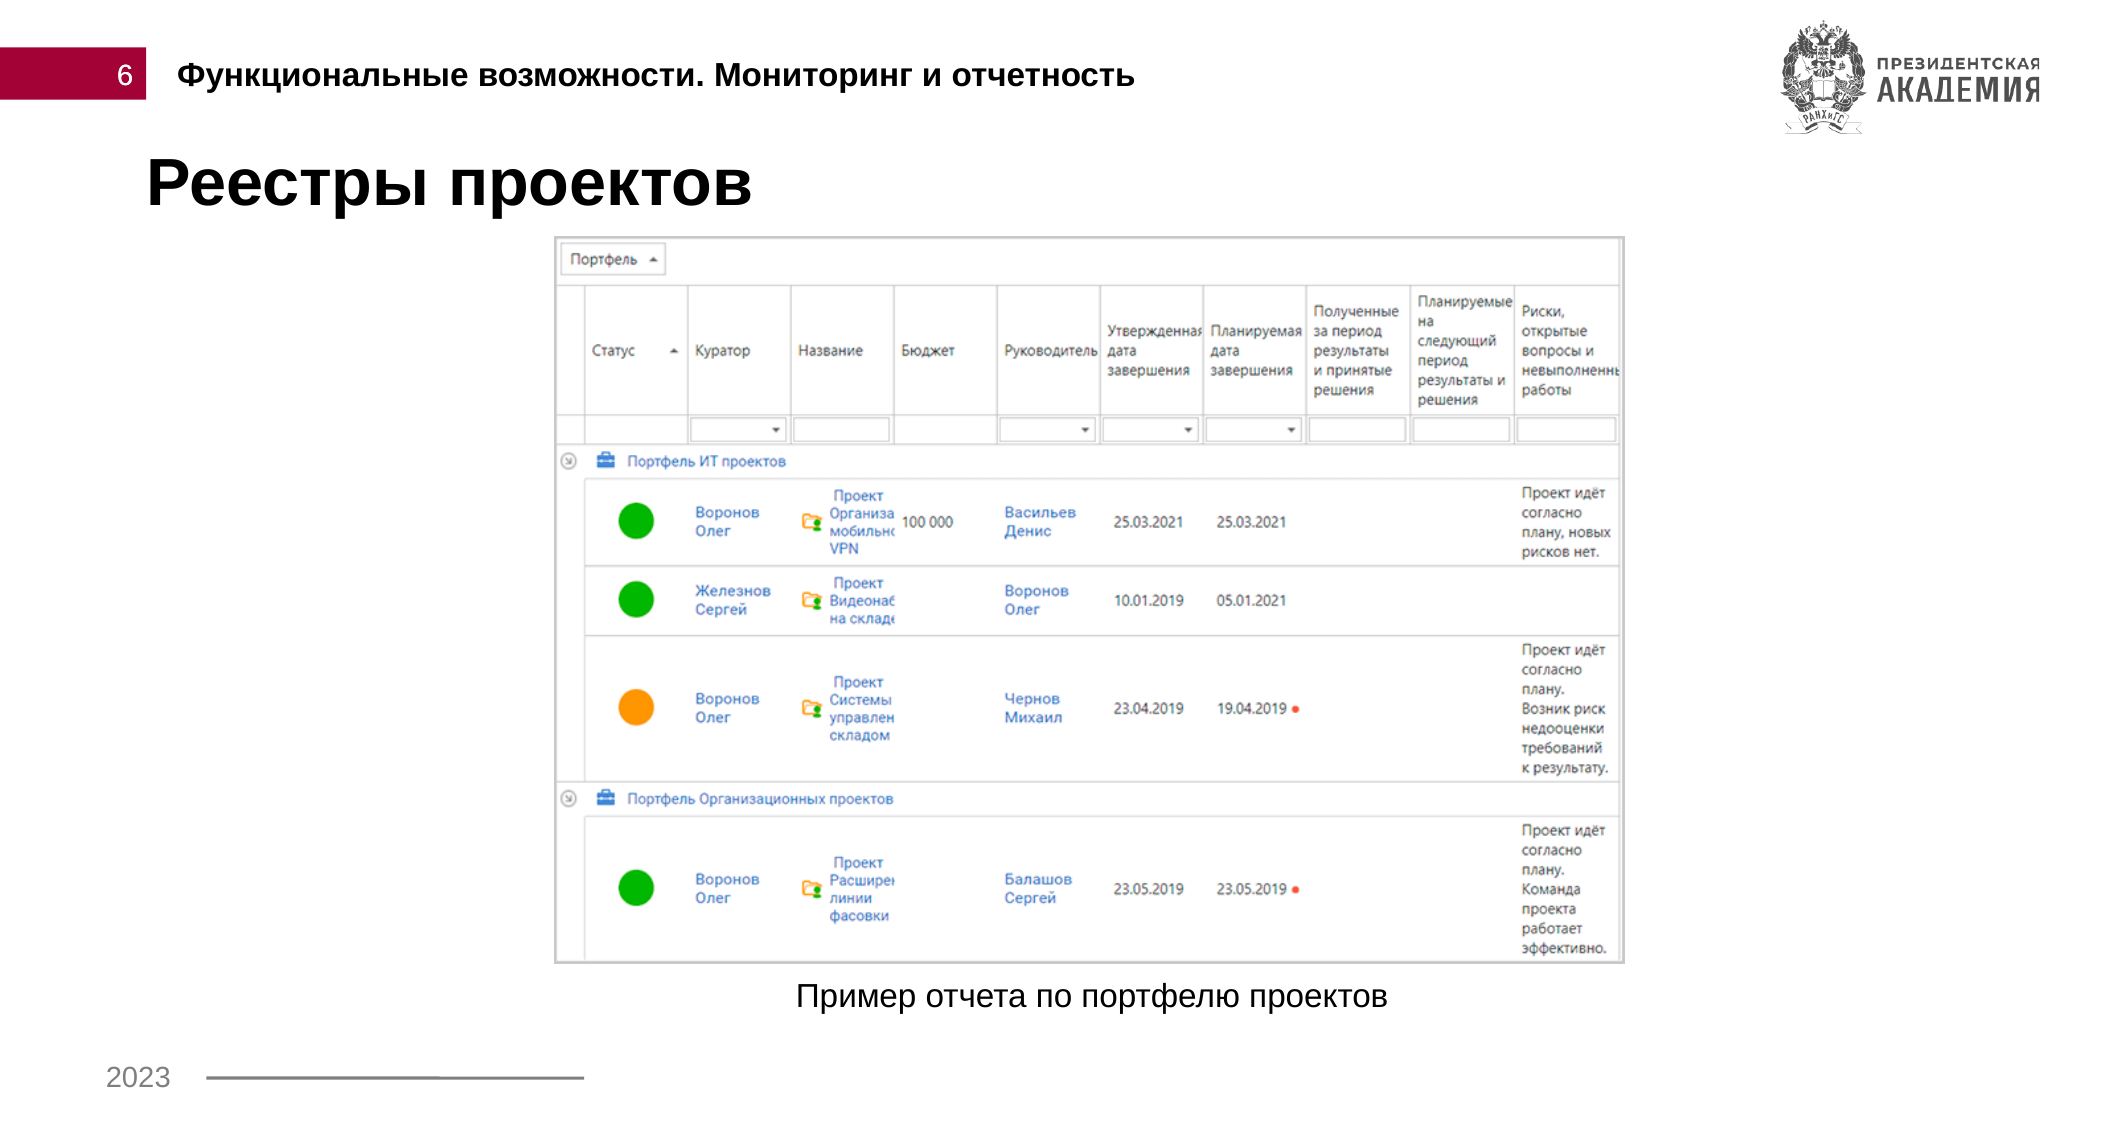

Функциональные возможности. Мониторинг и отчетность
# Реестры проектов
Пример отчета по портфелю проектов